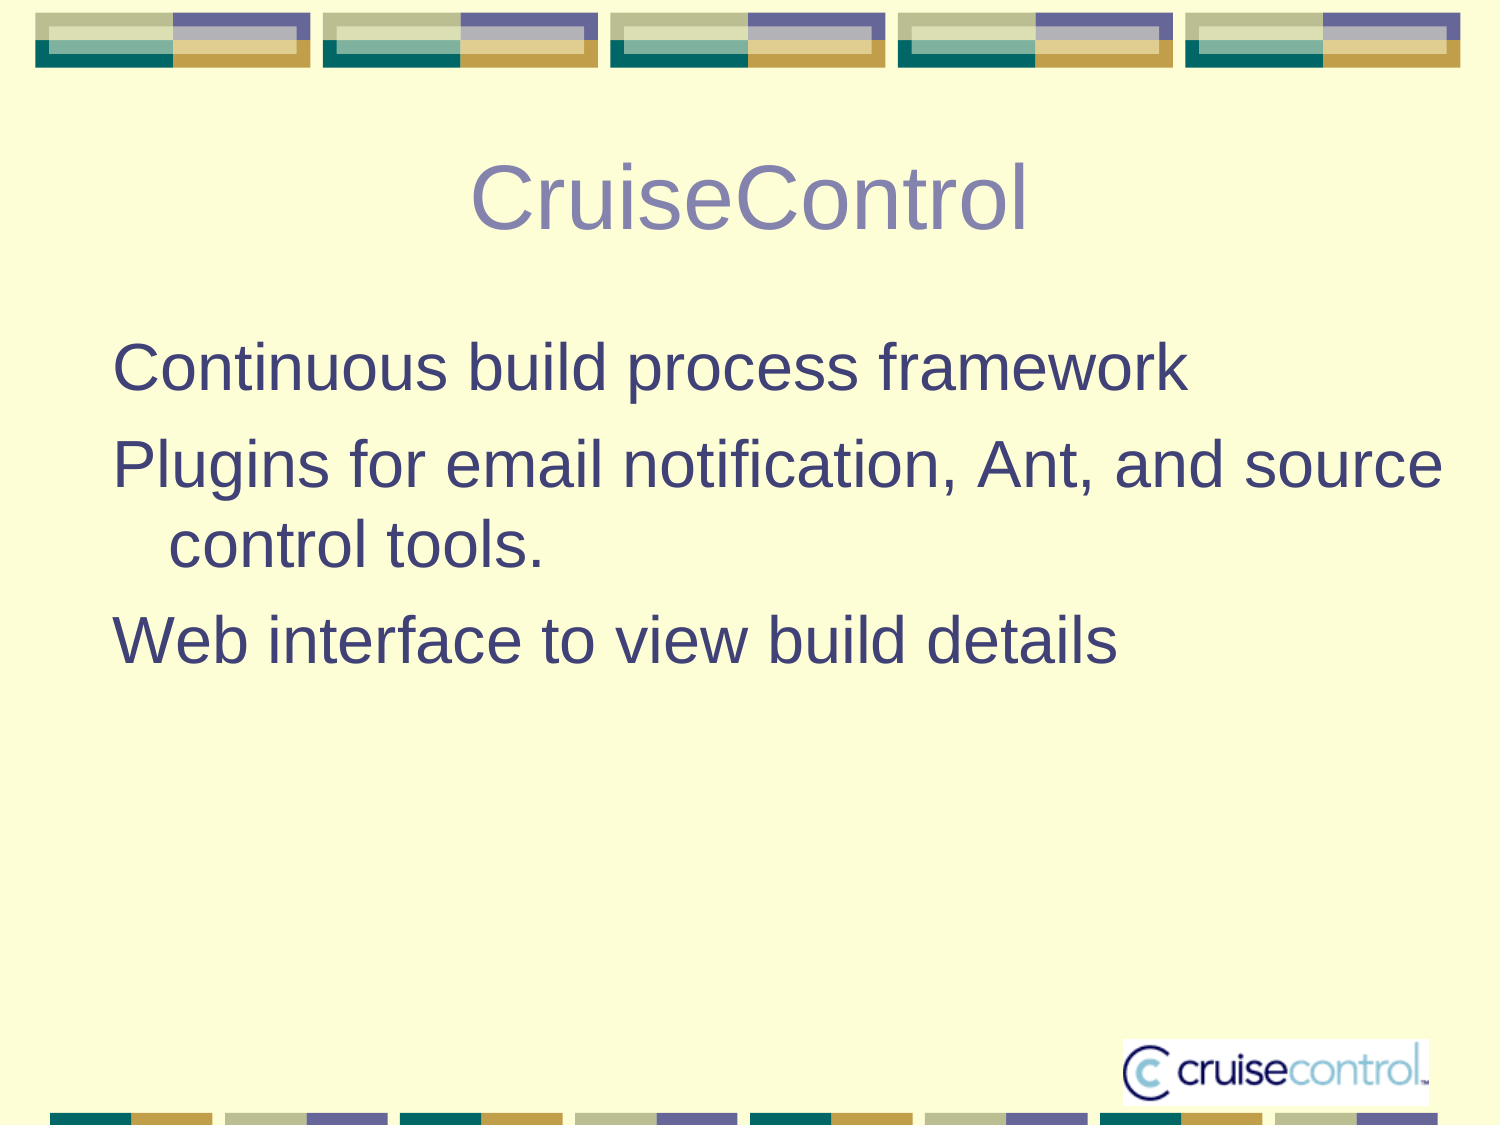

# CruiseControl
Continuous build process framework
Plugins for email notification, Ant, and source control tools.
Web interface to view build details